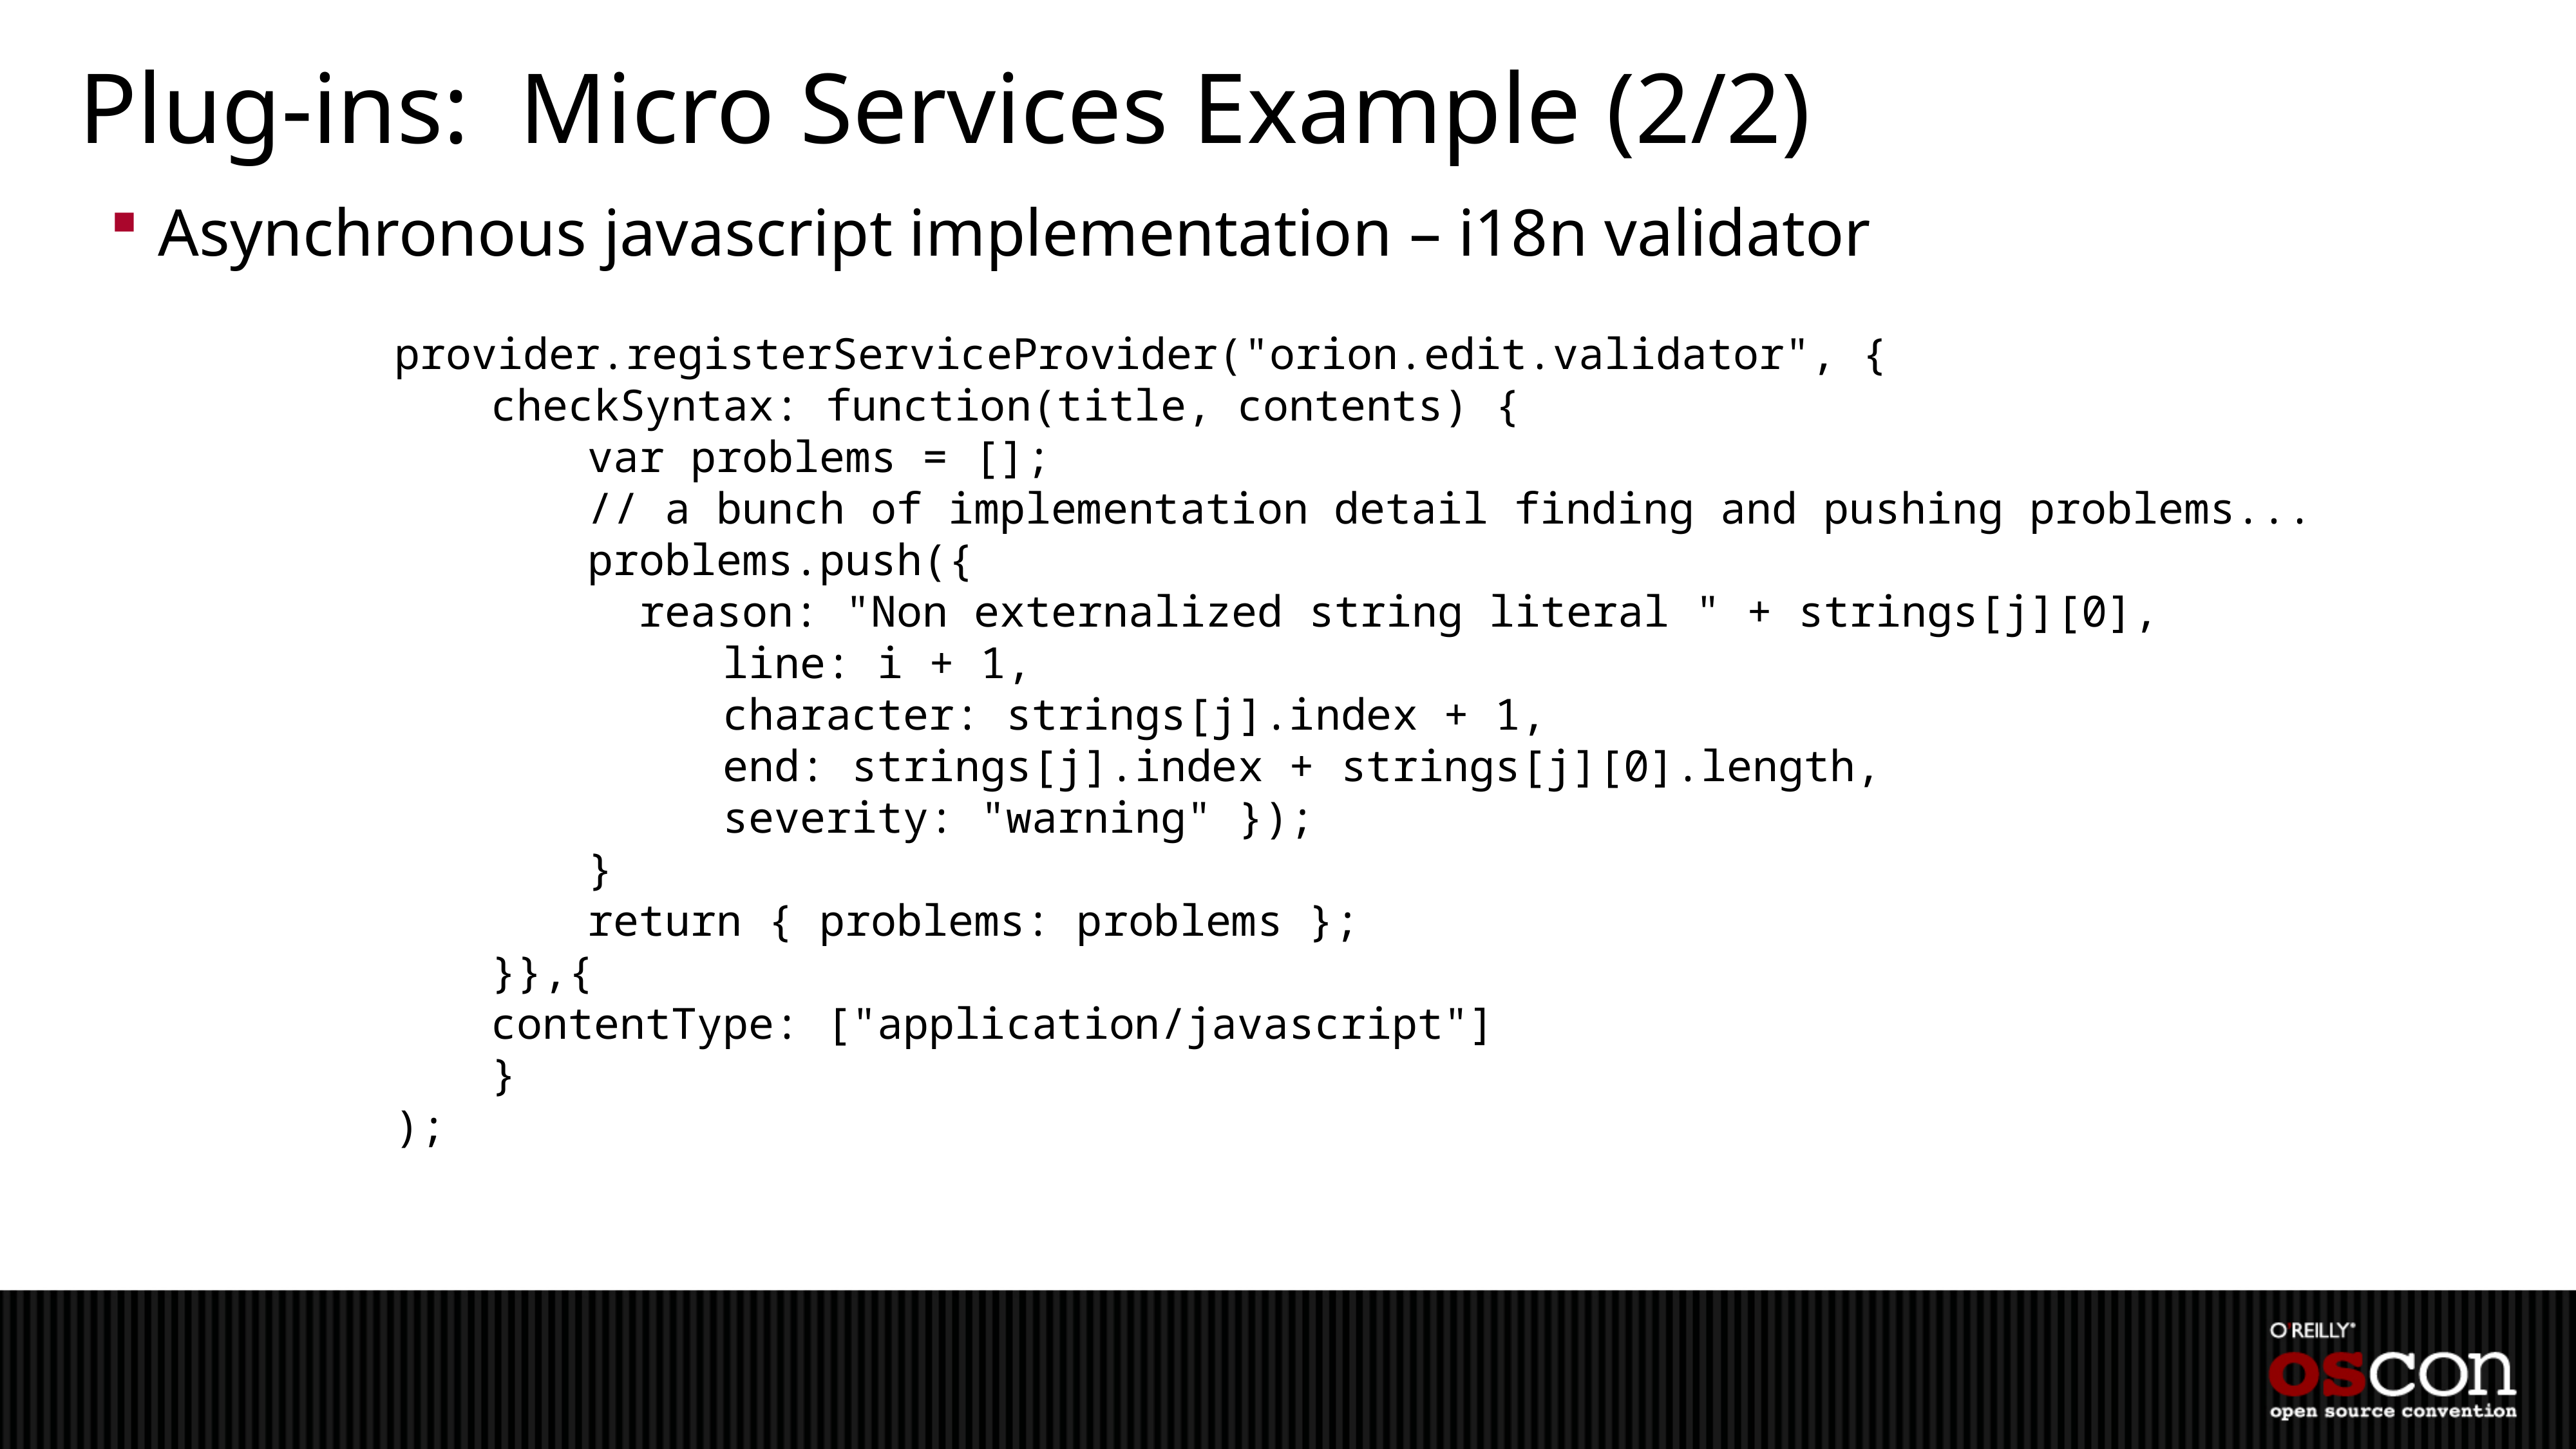

# Plug-ins: Micro Services Example (2/2)
Asynchronous javascript implementation – i18n validator
provider.registerServiceProvider("orion.edit.validator", {
	checkSyntax: function(title, contents) {
		var problems = [];
		// a bunch of implementation detail finding and pushing problems...
		problems.push({
		 reason: "Non externalized string literal " + strings[j][0],
	 line: i + 1,
	 character: strings[j].index + 1,
	 end: strings[j].index + strings[j][0].length,
	 severity: "warning" });
		}
		return { problems: problems };
	}},{
	contentType: ["application/javascript"]
	}
);